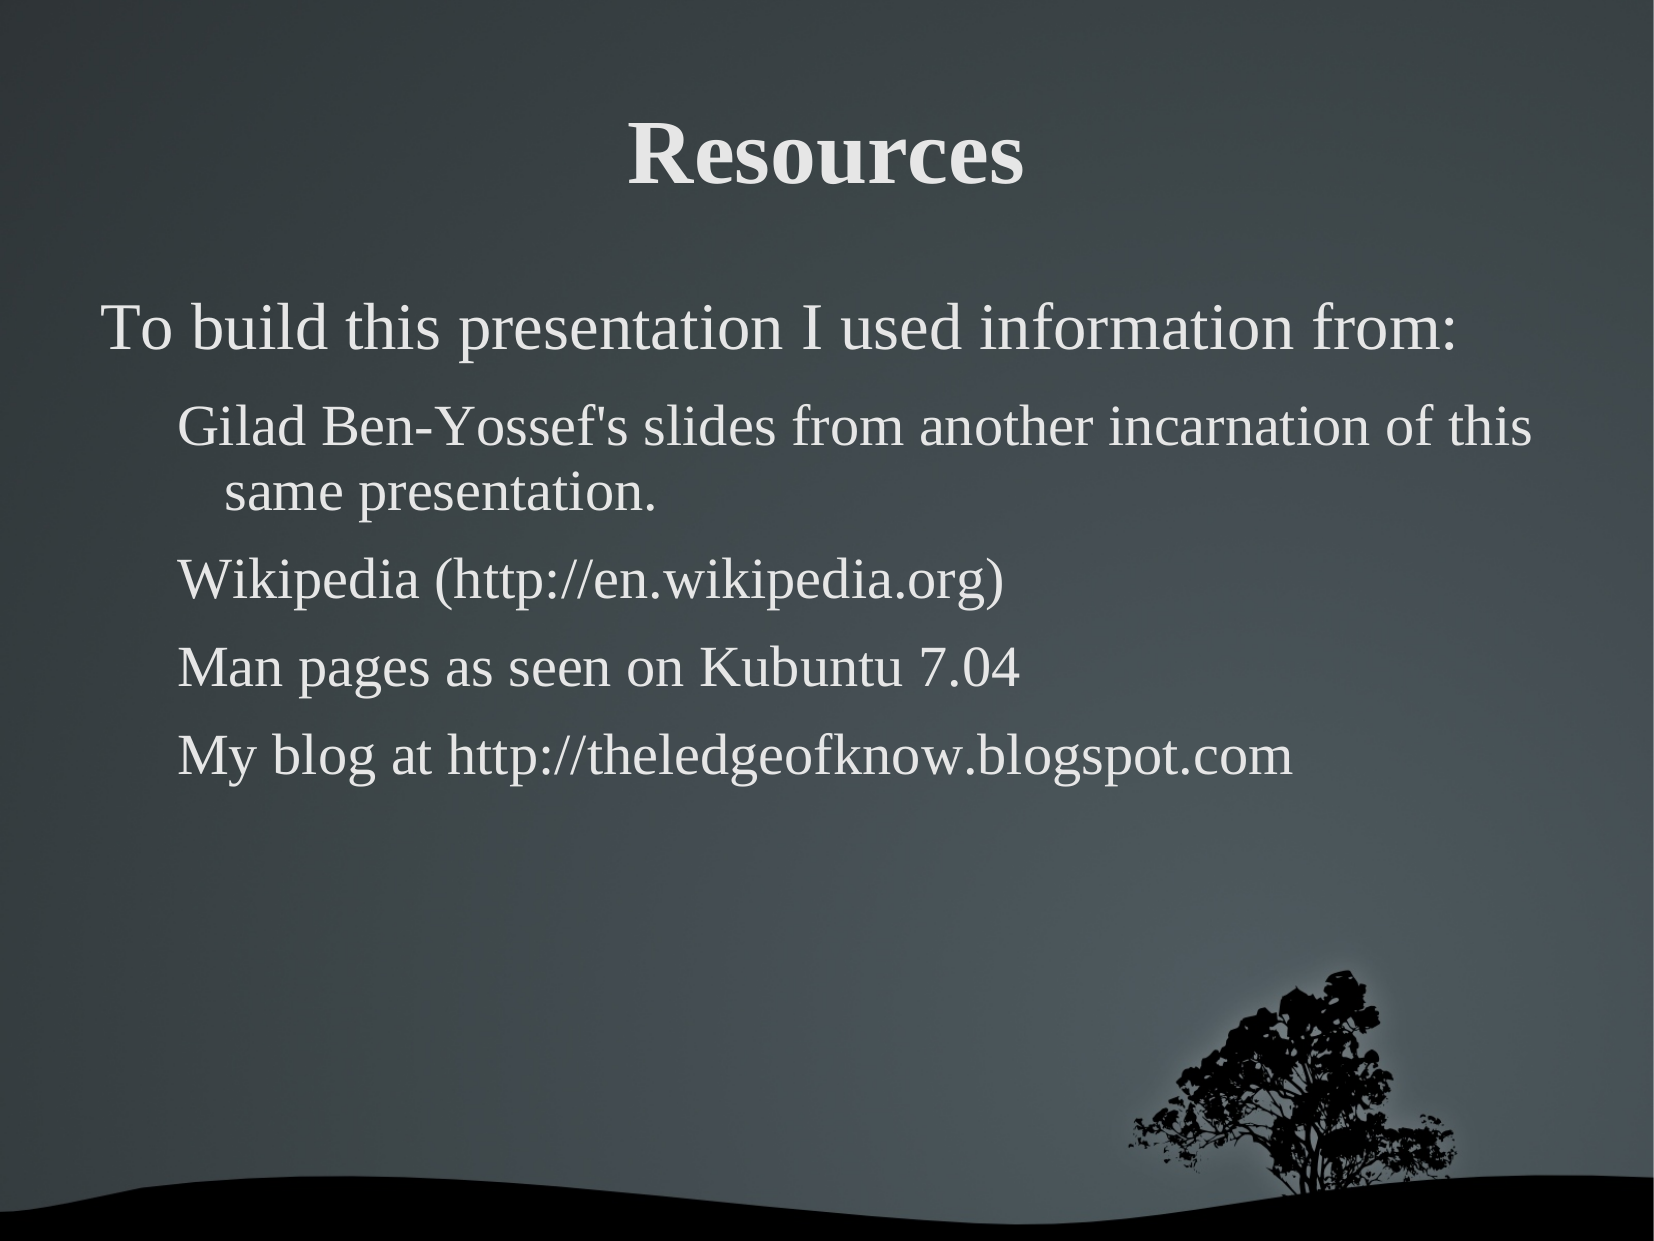

# Resources
To build this presentation I used information from:
Gilad Ben-Yossef's slides from another incarnation of this same presentation.
Wikipedia (http://en.wikipedia.org)
Man pages as seen on Kubuntu 7.04
My blog at http://theledgeofknow.blogspot.com